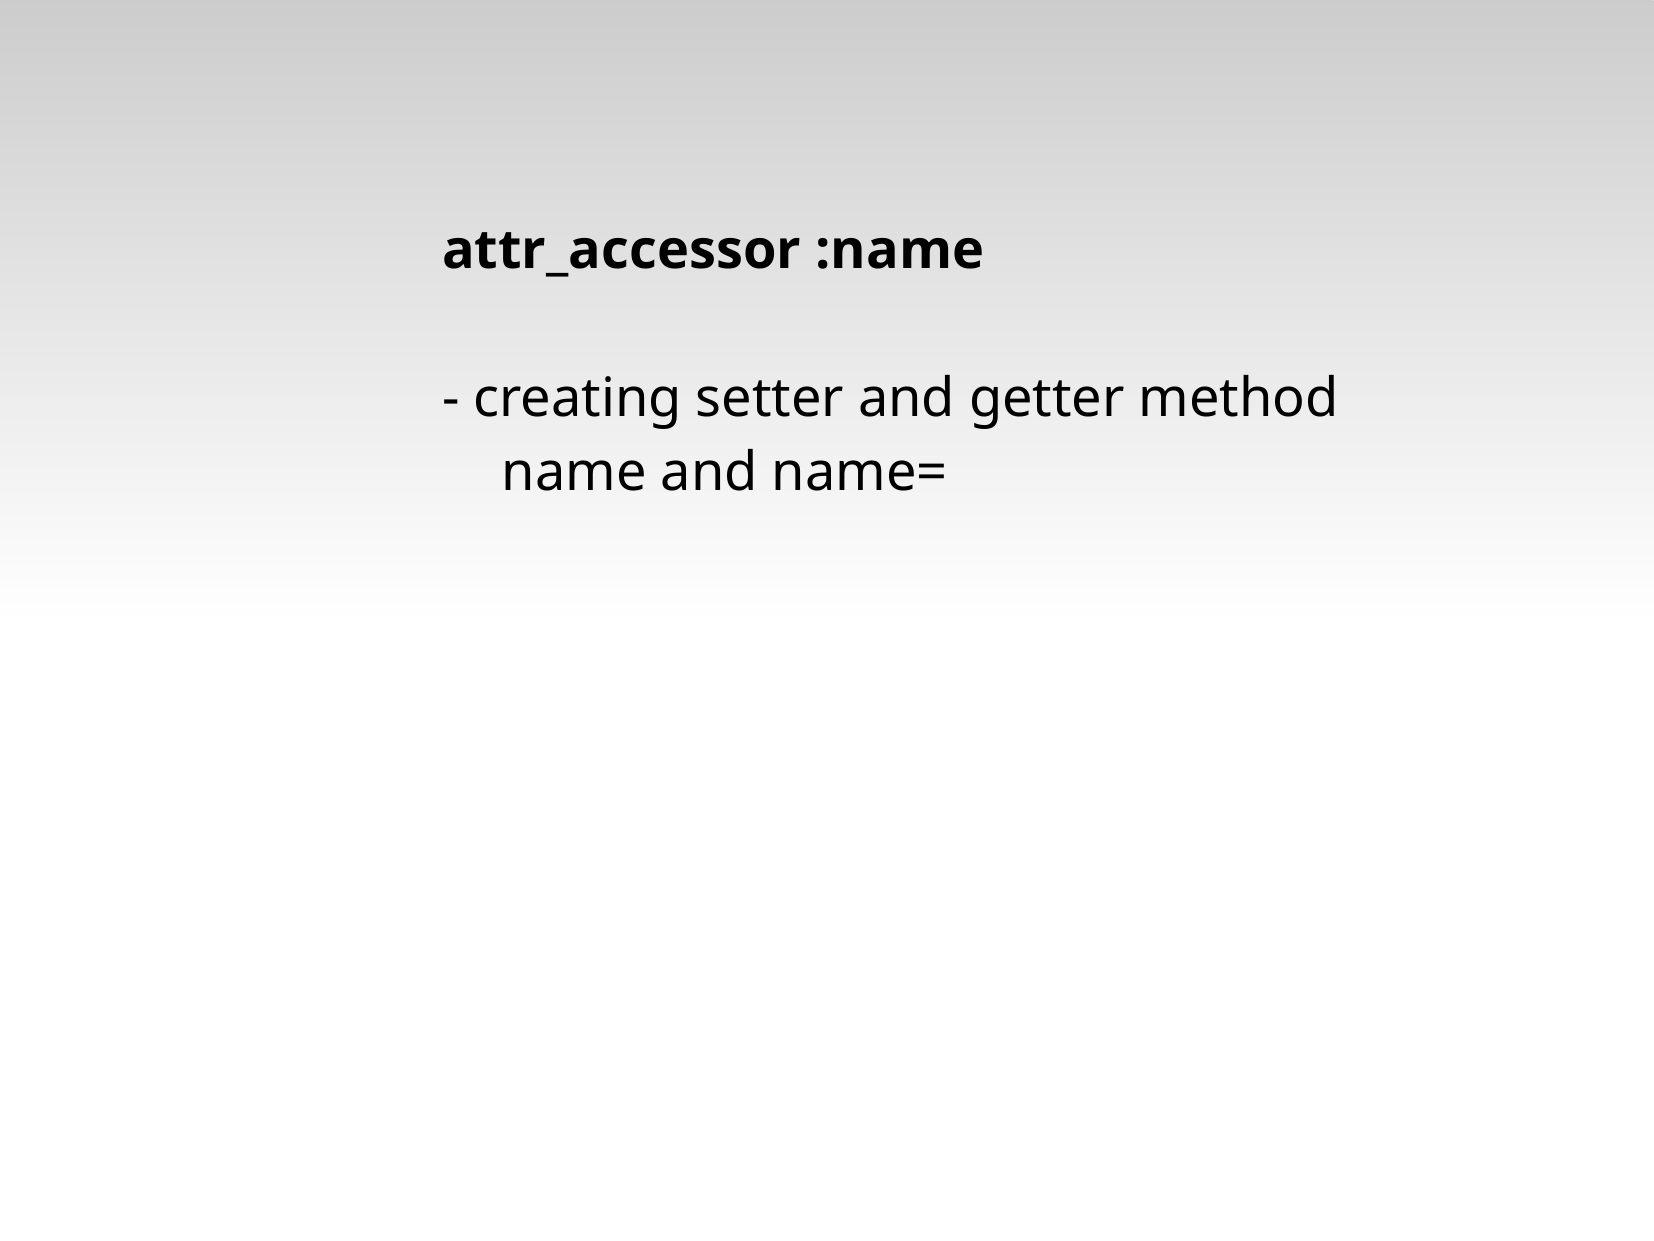

attr_accessor :name
 - creating setter and getter method
	name and name=